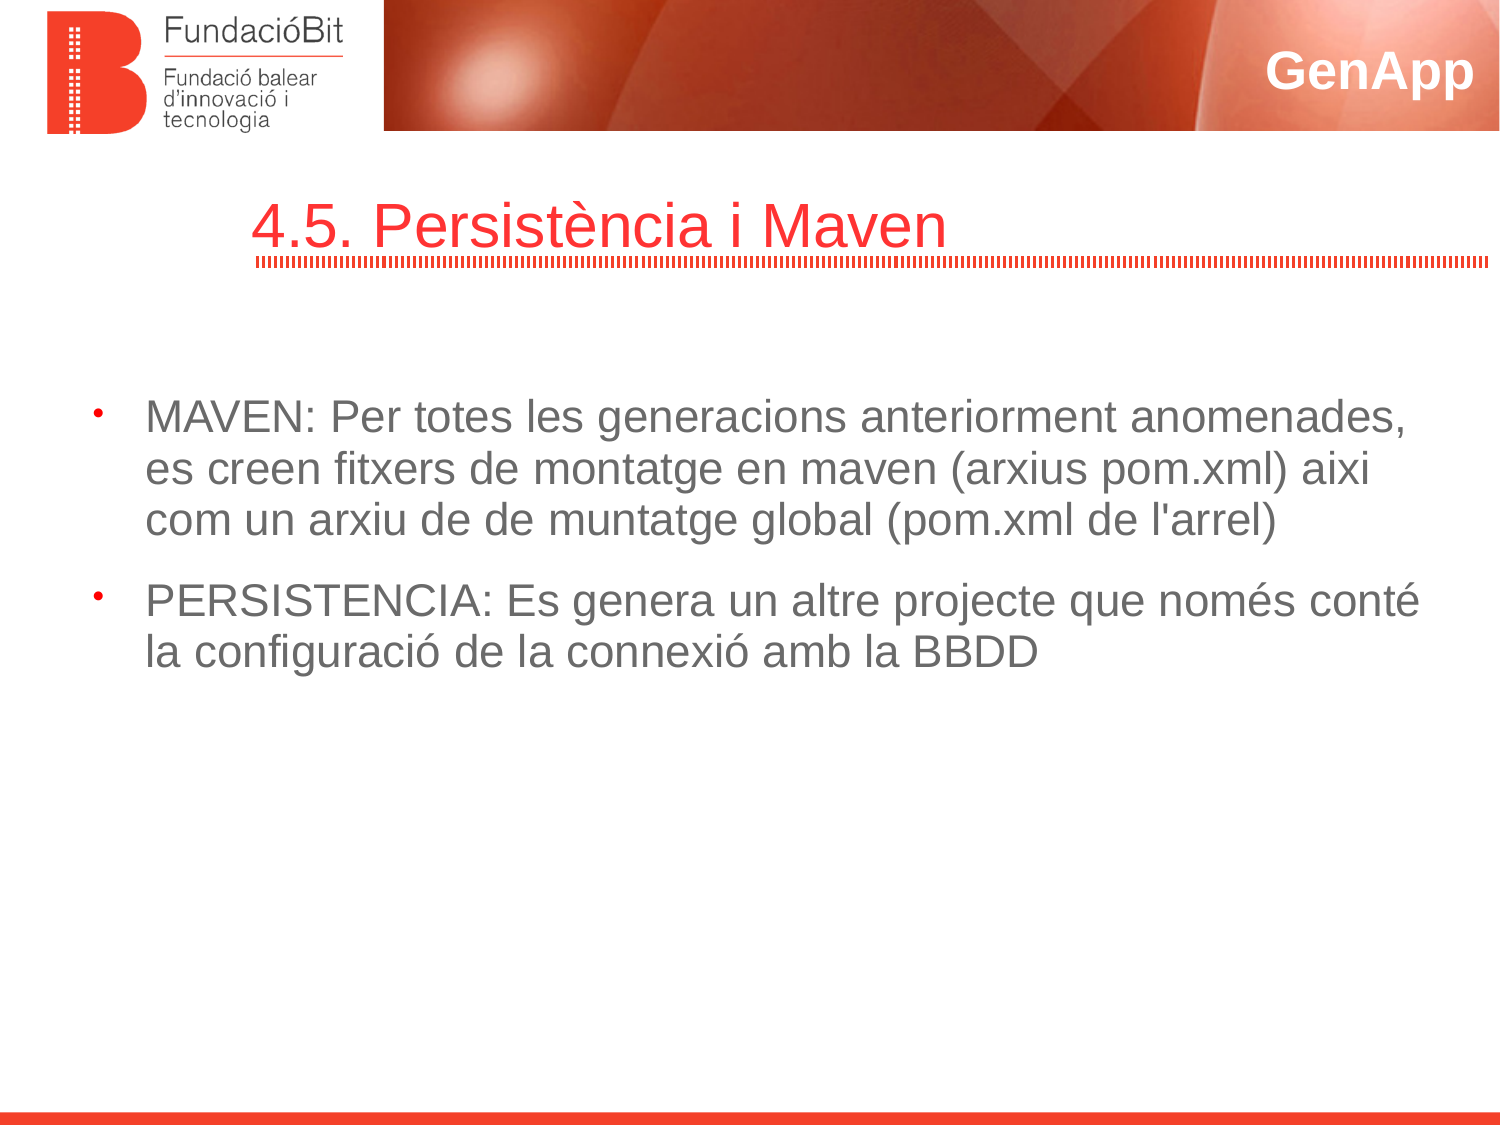

# GenApp
 4.5. Persistència i Maven
MAVEN: Per totes les generacions anteriorment anomenades, es creen fitxers de montatge en maven (arxius pom.xml) aixi com un arxiu de de muntatge global (pom.xml de l'arrel)
PERSISTENCIA: Es genera un altre projecte que només conté la configuració de la connexió amb la BBDD